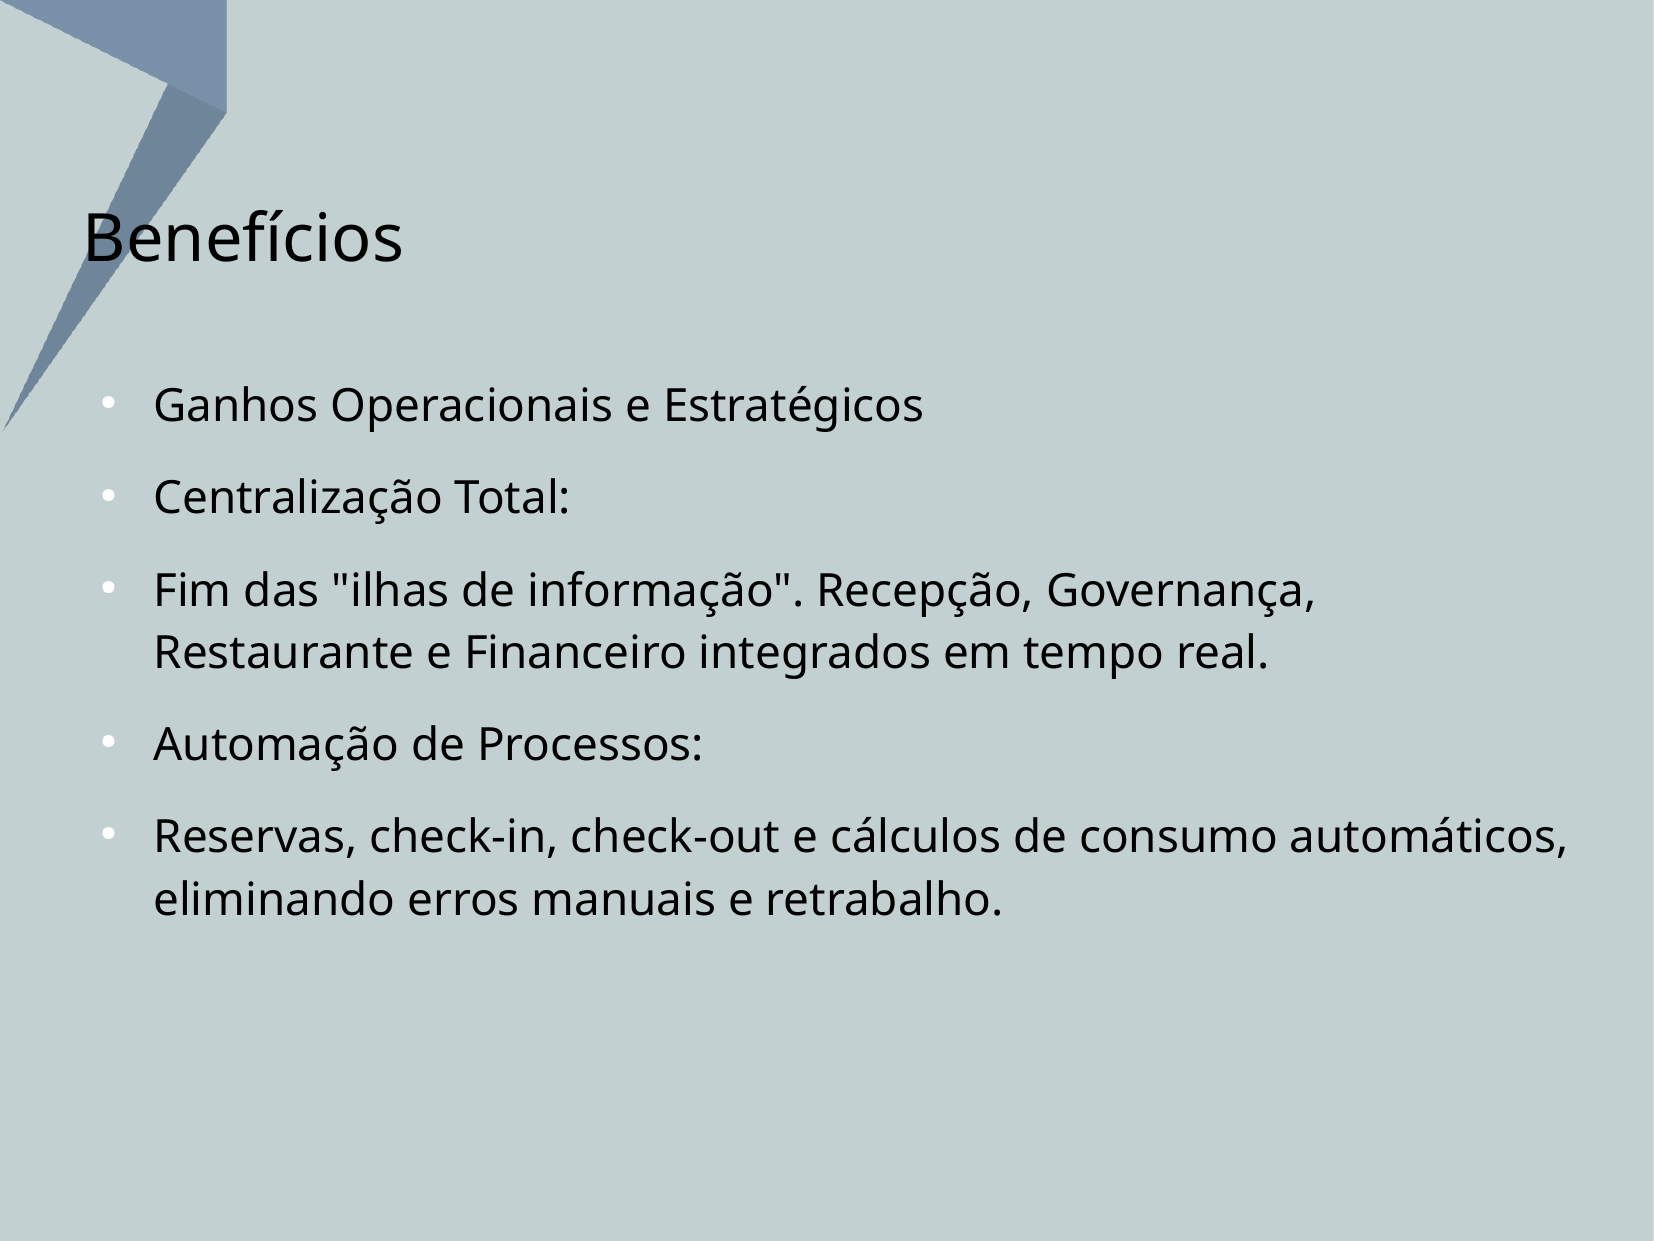

# Benefícios
Ganhos Operacionais e Estratégicos
Centralização Total:
Fim das "ilhas de informação". Recepção, Governança, Restaurante e Financeiro integrados em tempo real.
Automação de Processos:
Reservas, check-in, check-out e cálculos de consumo automáticos, eliminando erros manuais e retrabalho.